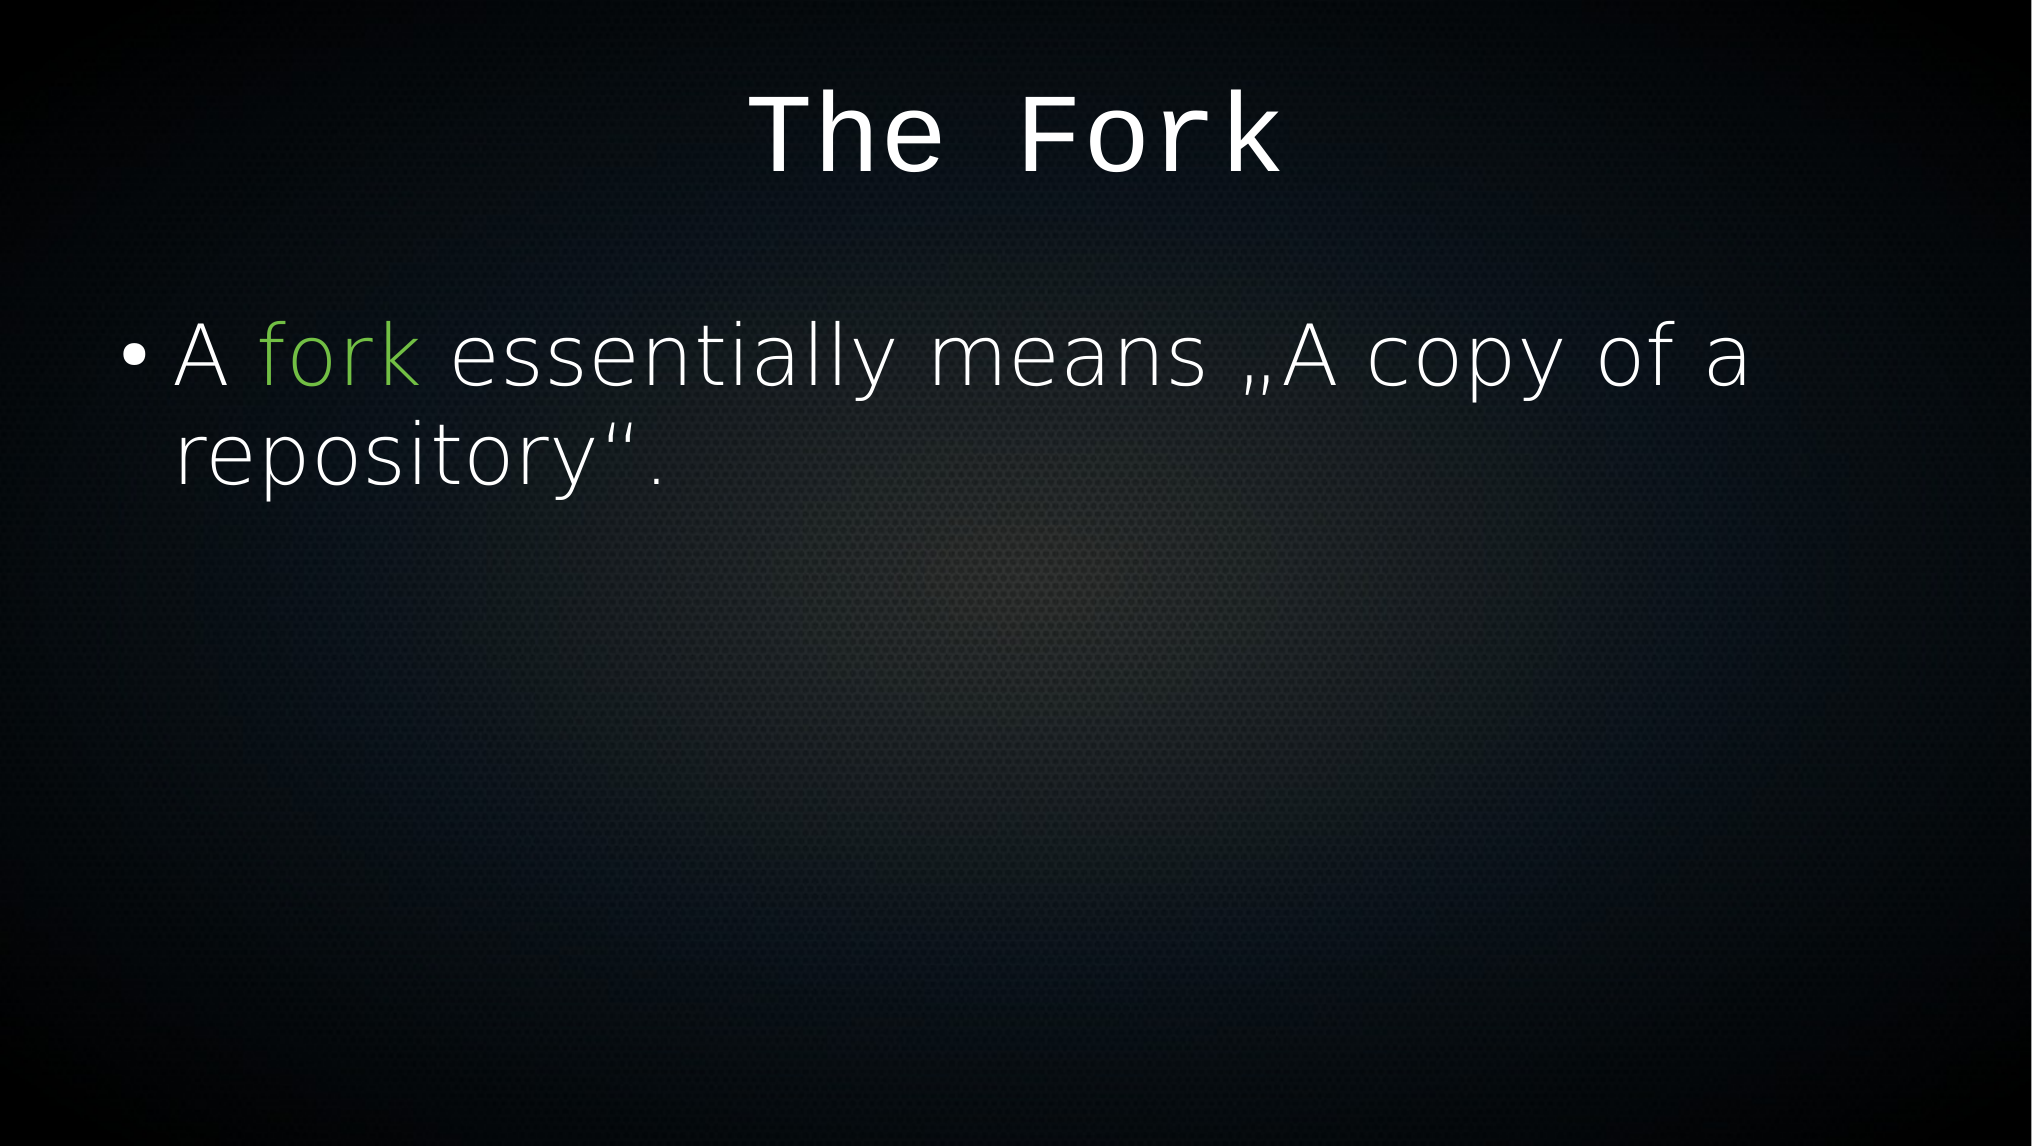

# The Fork
A fork essentially means „A copy of a repository“.